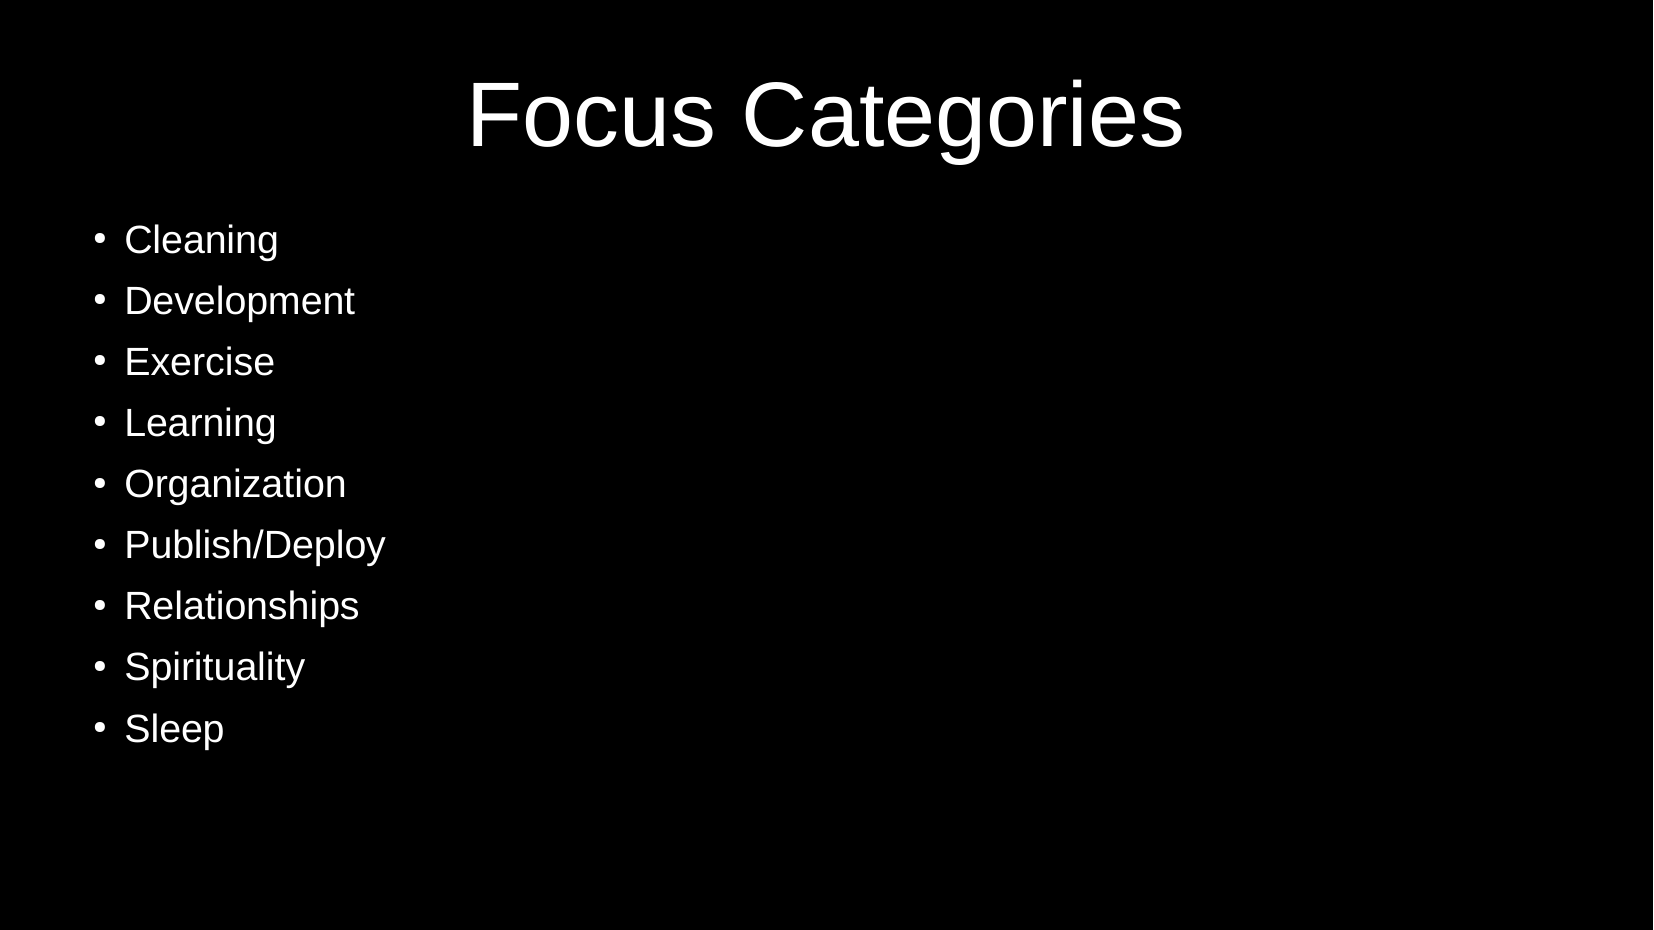

# Focus Categories
Cleaning
Development
Exercise
Learning
Organization
Publish/Deploy
Relationships
Spirituality
Sleep